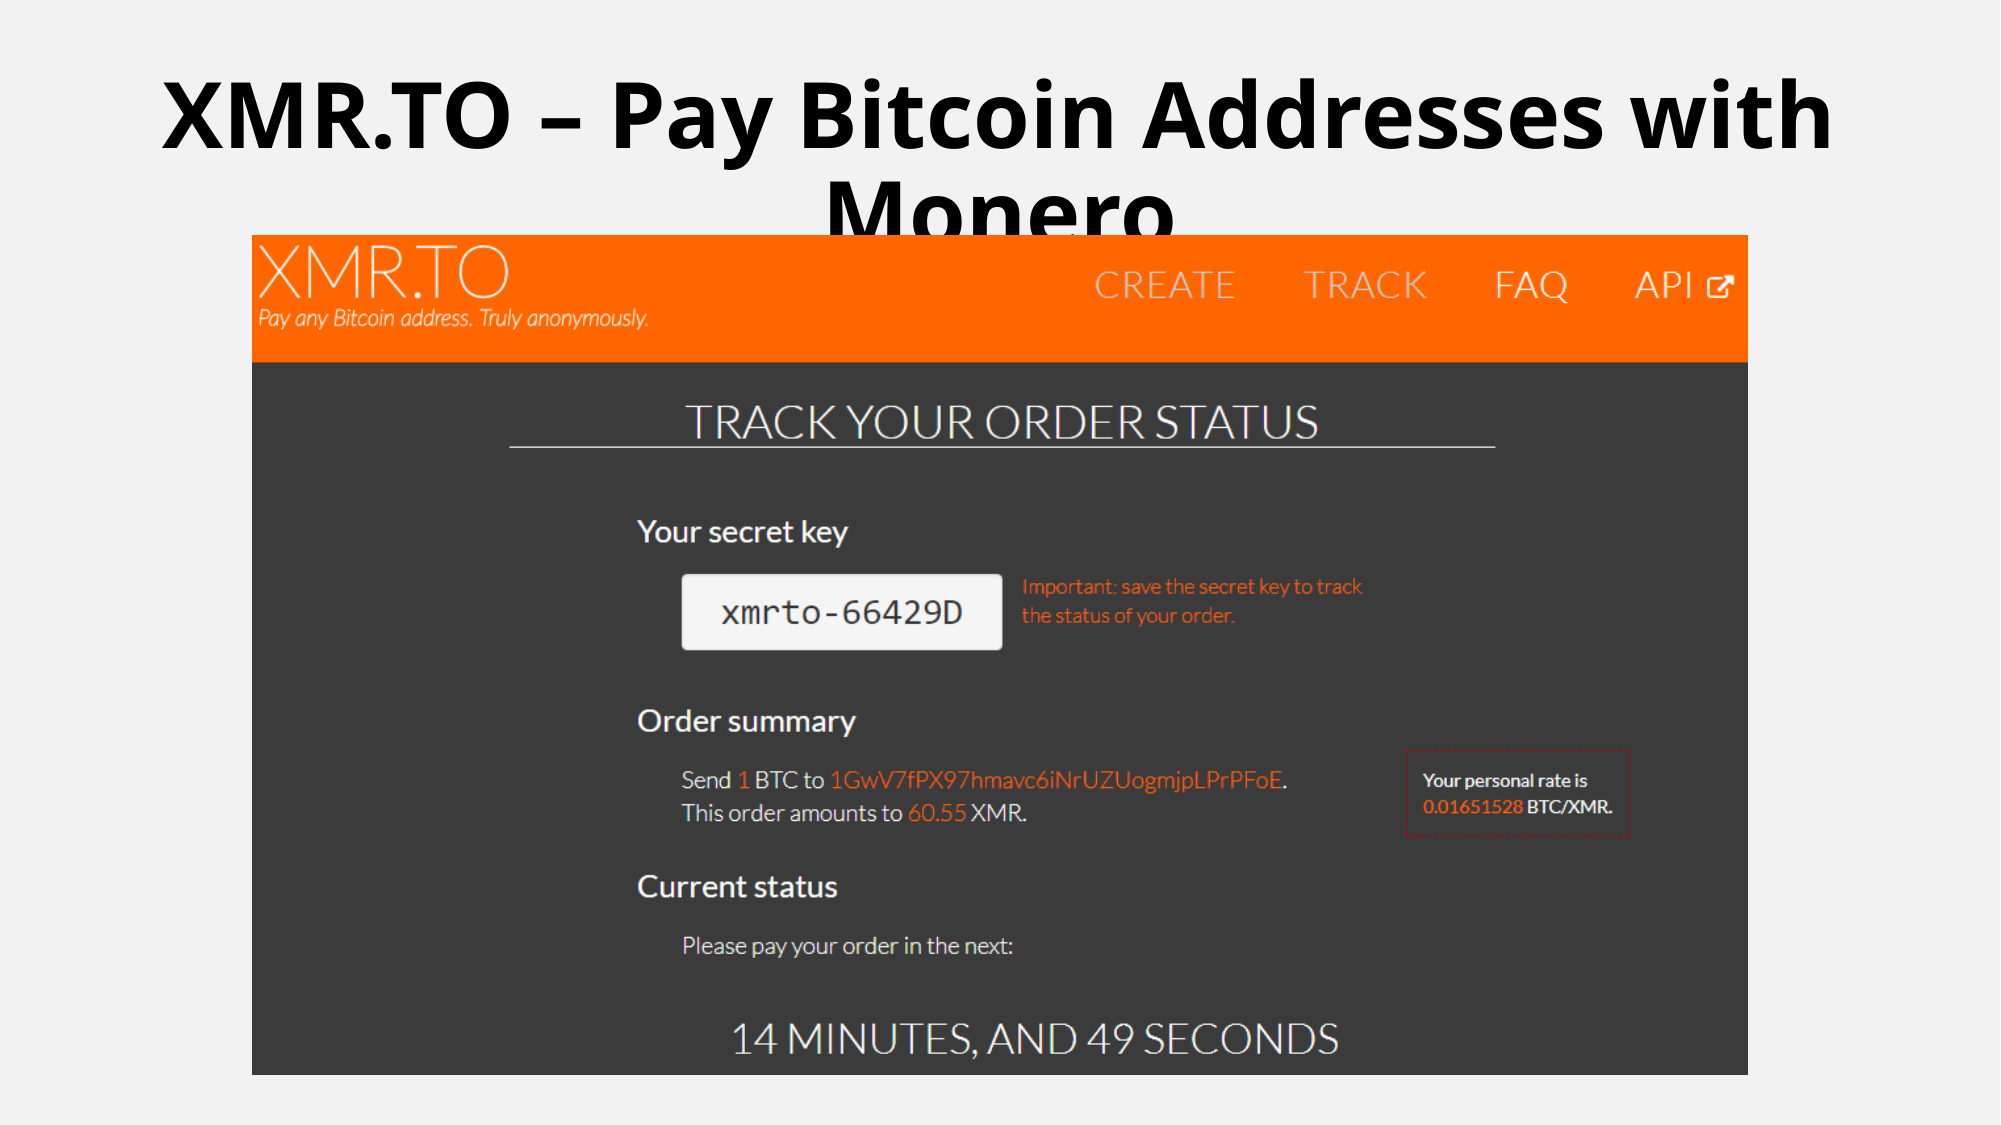

# XMR.TO – Pay Bitcoin Addresses with Monero